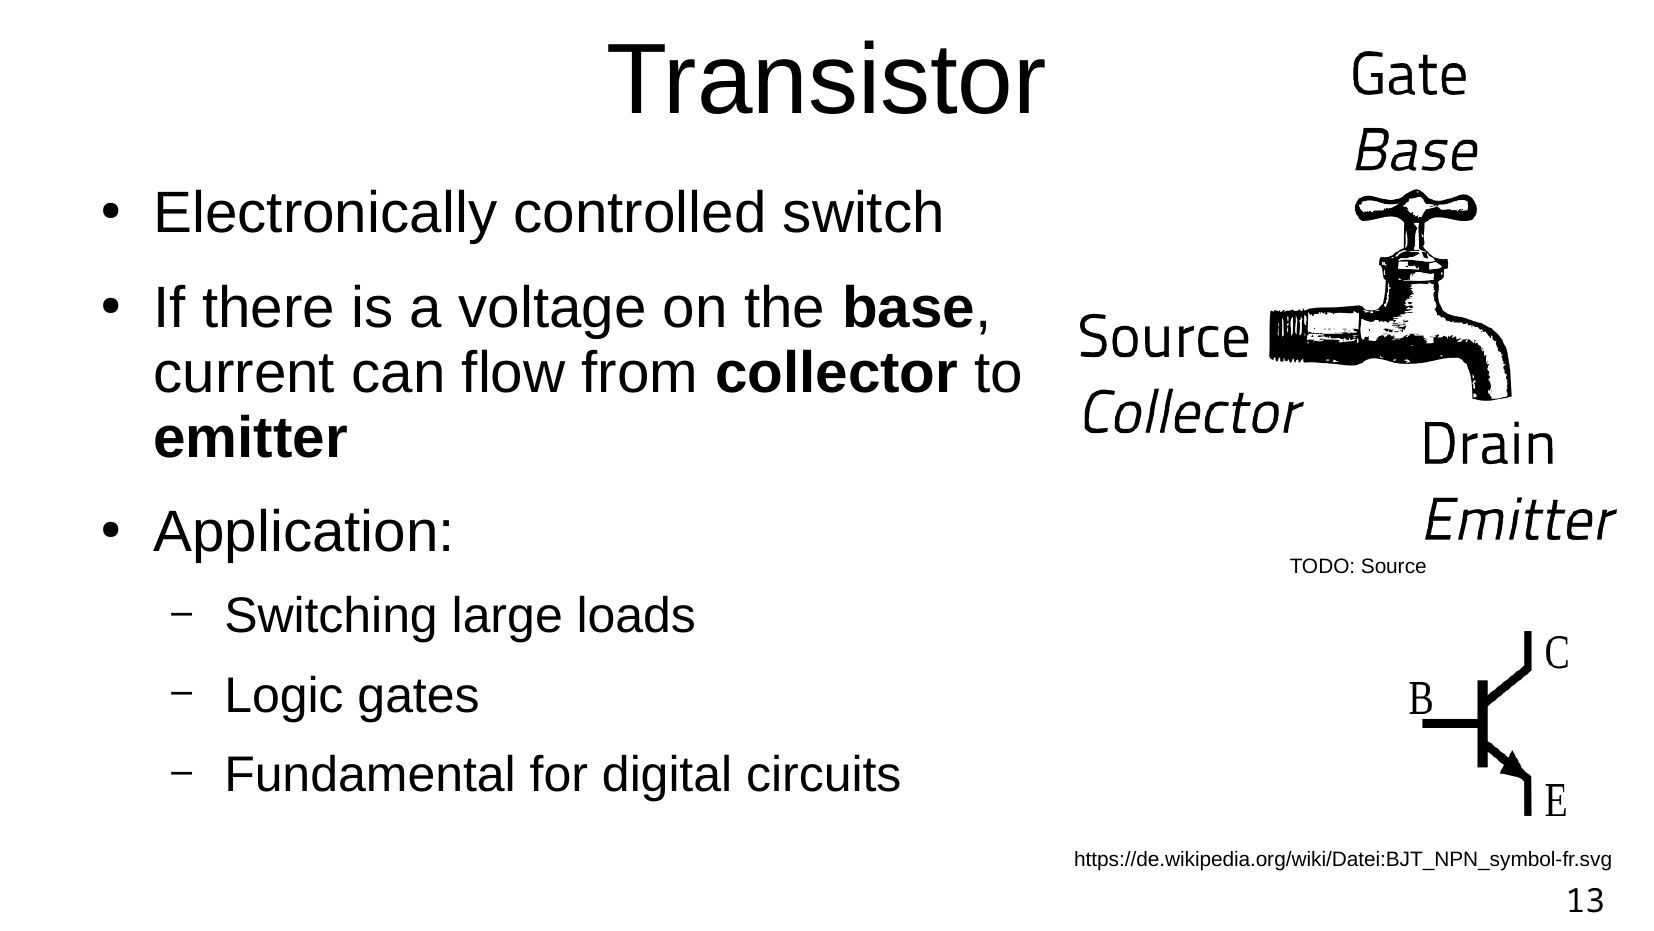

# Transistor
Electronically controlled switch
If there is a voltage on the base, current can flow from collector to emitter
Application:
Switching large loads
Logic gates
Fundamental for digital circuits
TODO: Source
https://de.wikipedia.org/wiki/Datei:BJT_NPN_symbol-fr.svg